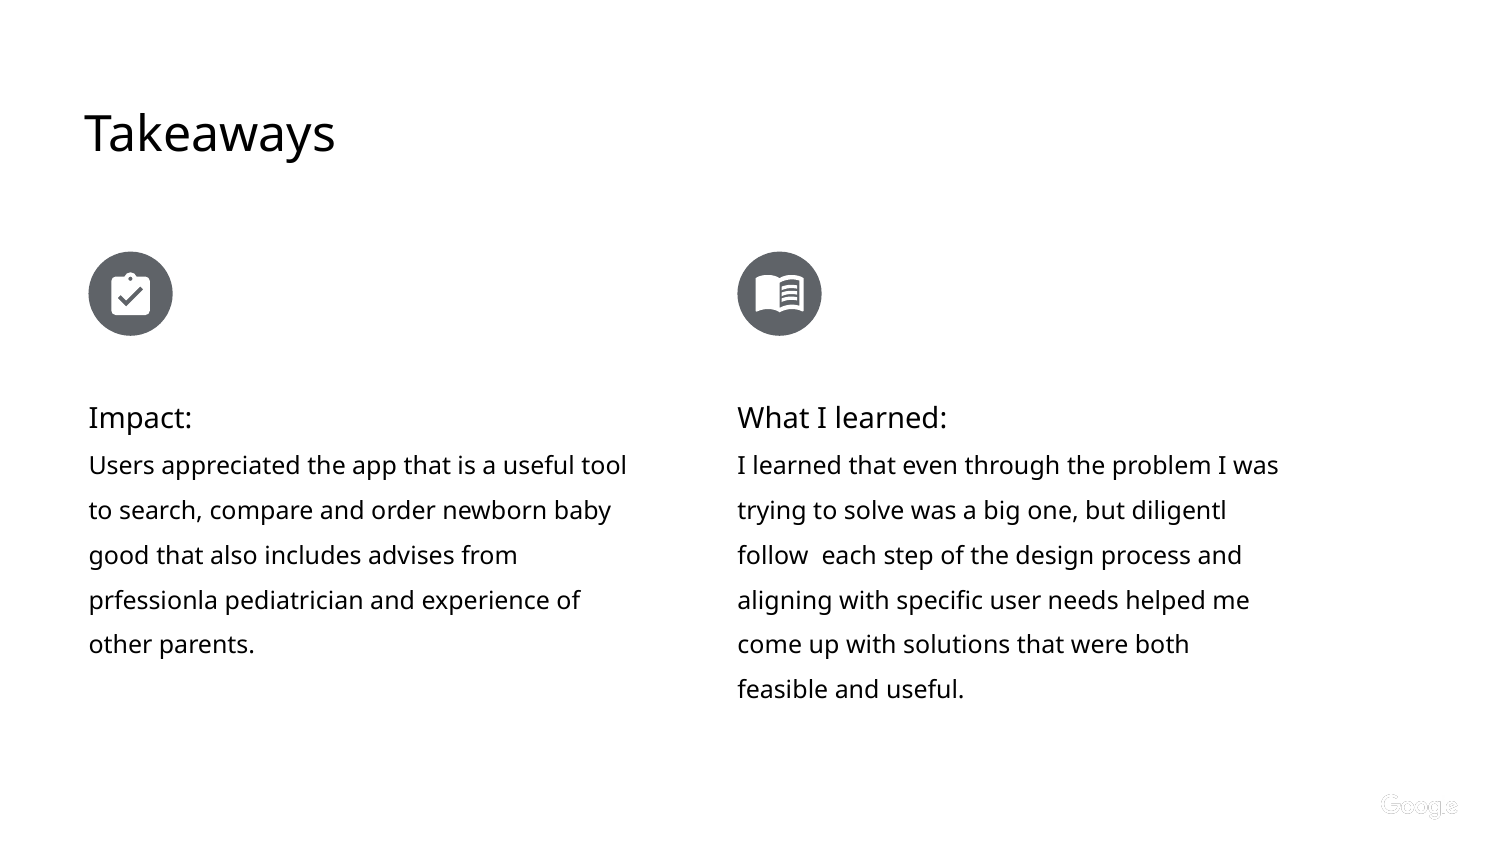

Takeaways
Impact:
Users appreciated the app that is a useful tool to search, compare and order newborn baby good that also includes advises from prfessionla pediatrician and experience of other parents.
What I learned:
I learned that even through the problem I was trying to solve was a big one, but diligentl follow each step of the design process and aligning with specific user needs helped me come up with solutions that were both feasible and useful.